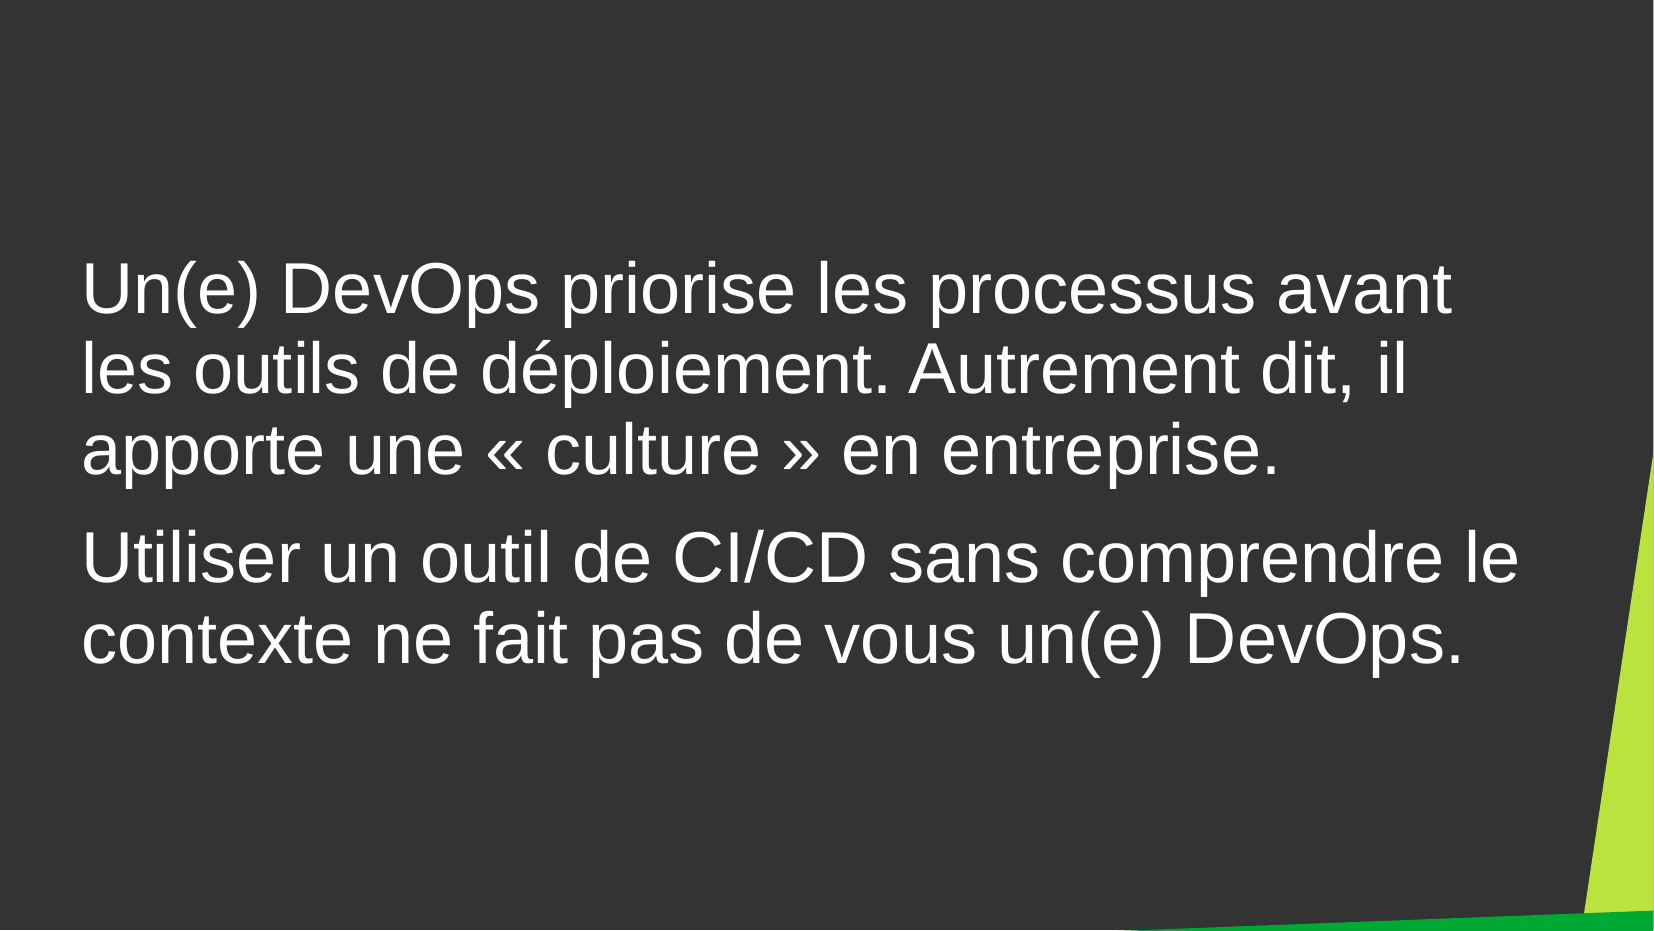

# Un(e) DevOps priorise les processus avant les outils de déploiement. Autrement dit, il apporte une « culture » en entreprise.
Utiliser un outil de CI/CD sans comprendre le contexte ne fait pas de vous un(e) DevOps.